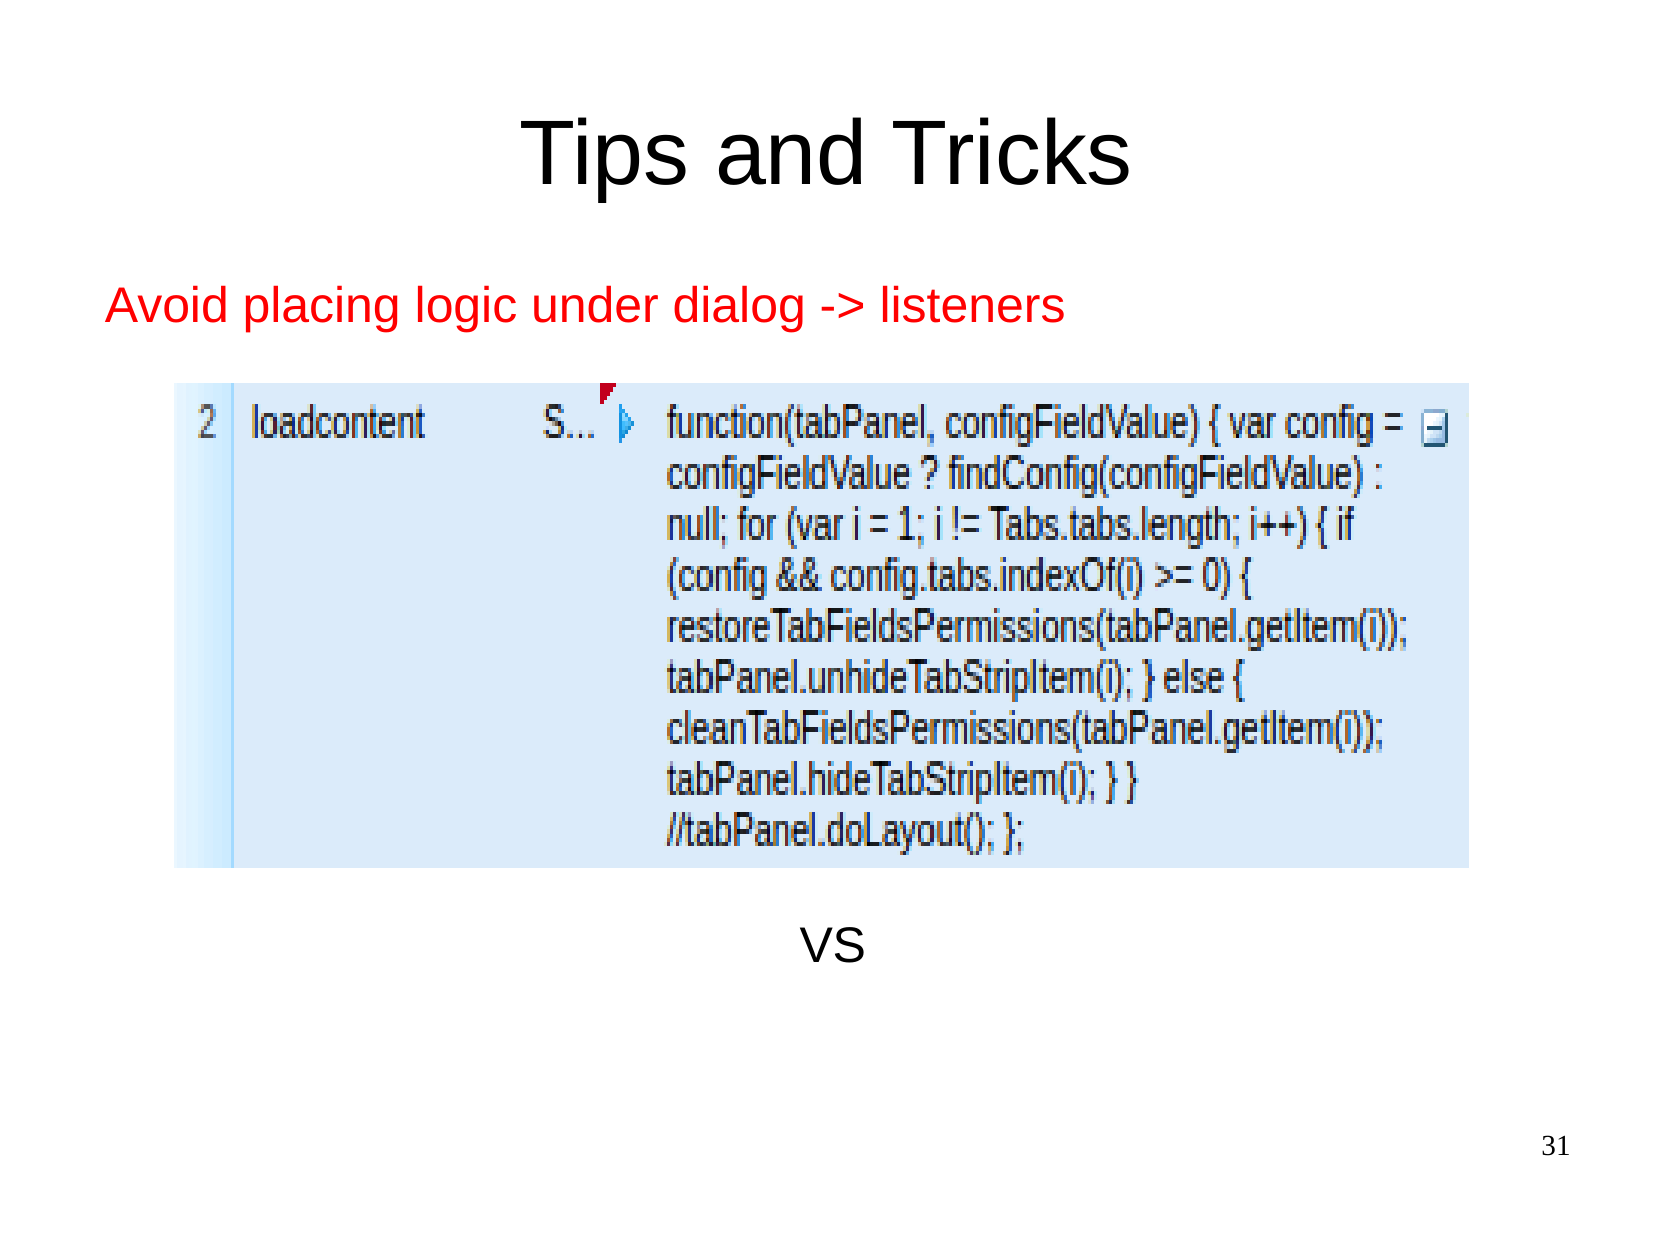

# Tips and Tricks
Avoid placing logic under dialog -> listeners
VS
31